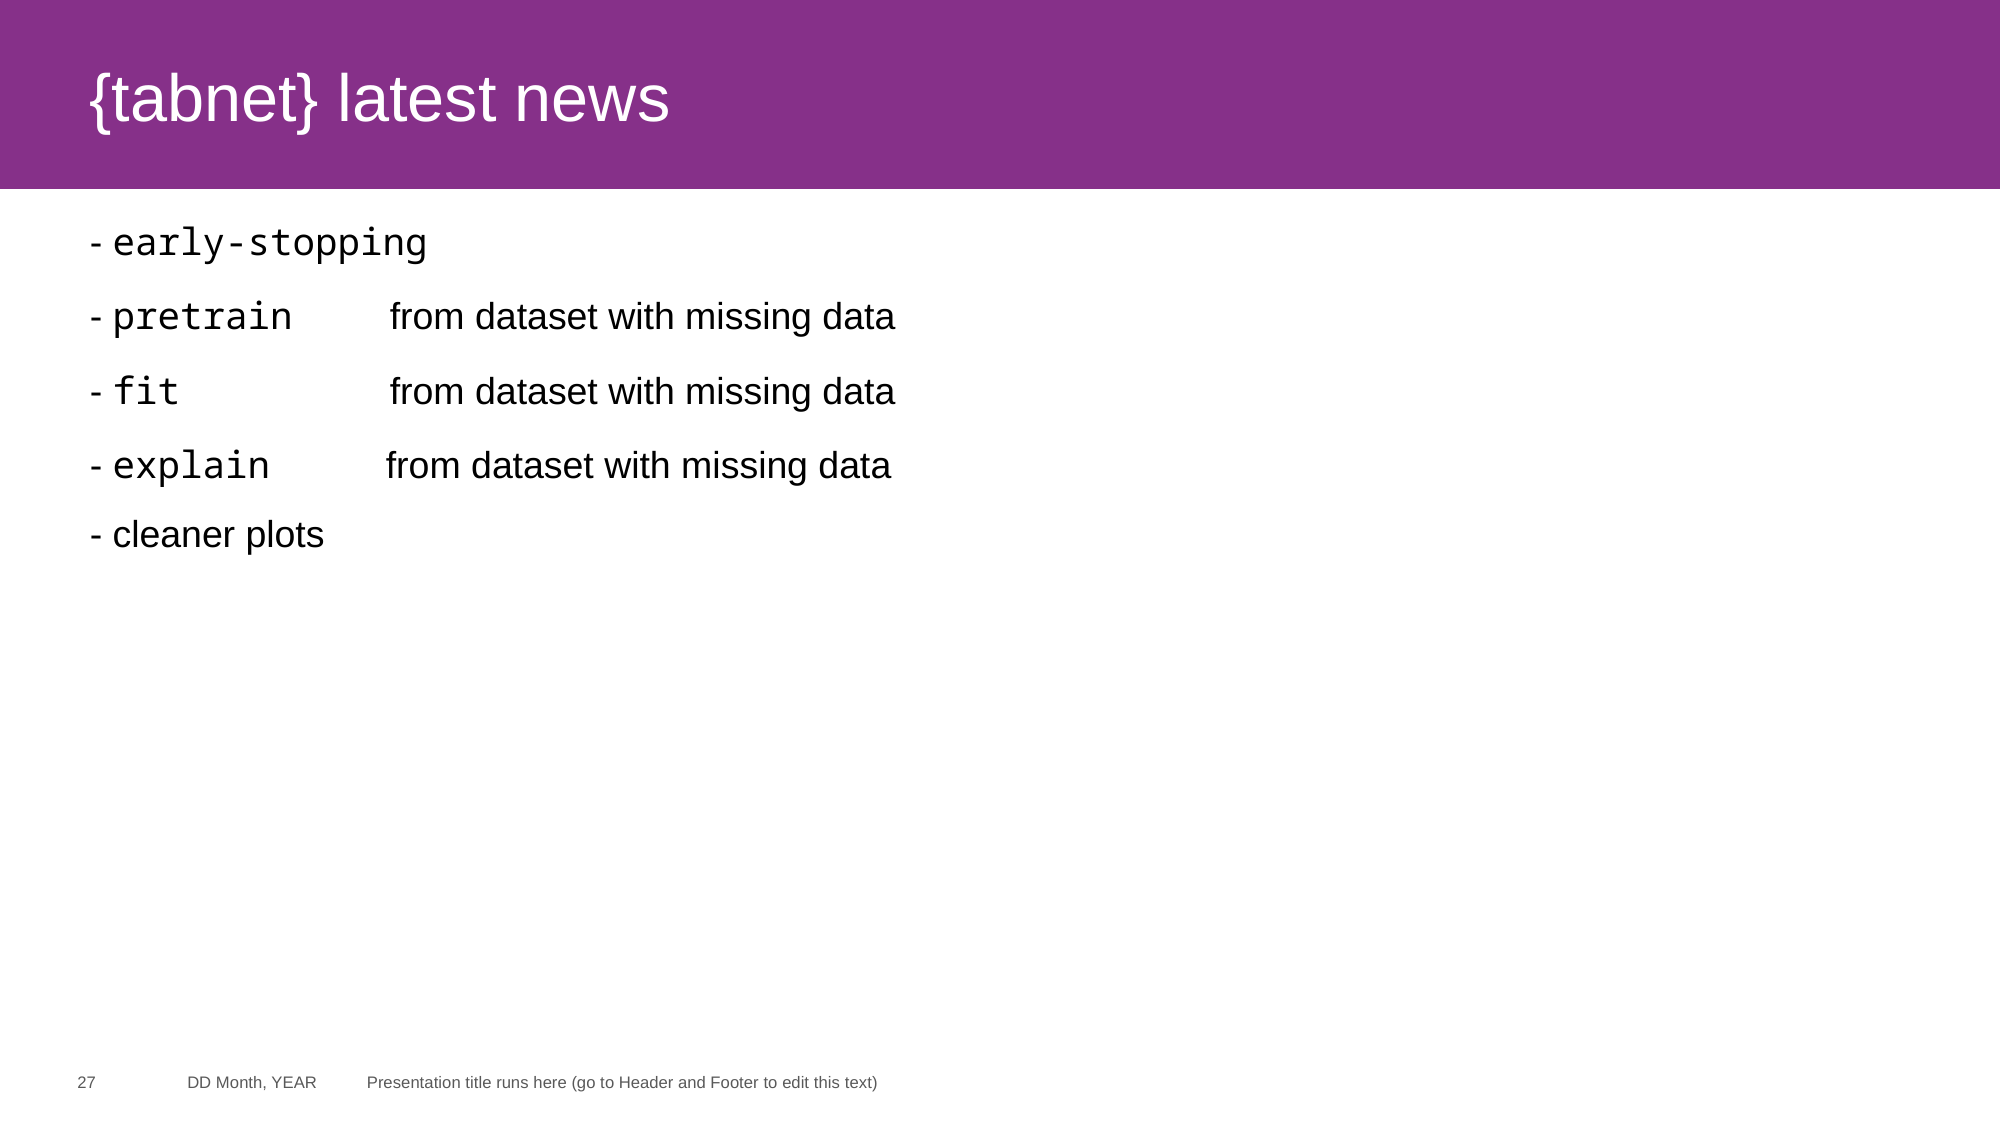

{tabnet} latest news
Visualisation spécifique de modèle : TabNet
- early-stopping
- pretrain 		from dataset with missing data
- fit 		from dataset with missing data
- explain from dataset with missing data
- cleaner plots
DD Month, YEAR
Presentation title runs here (go to Header and Footer to edit this text)